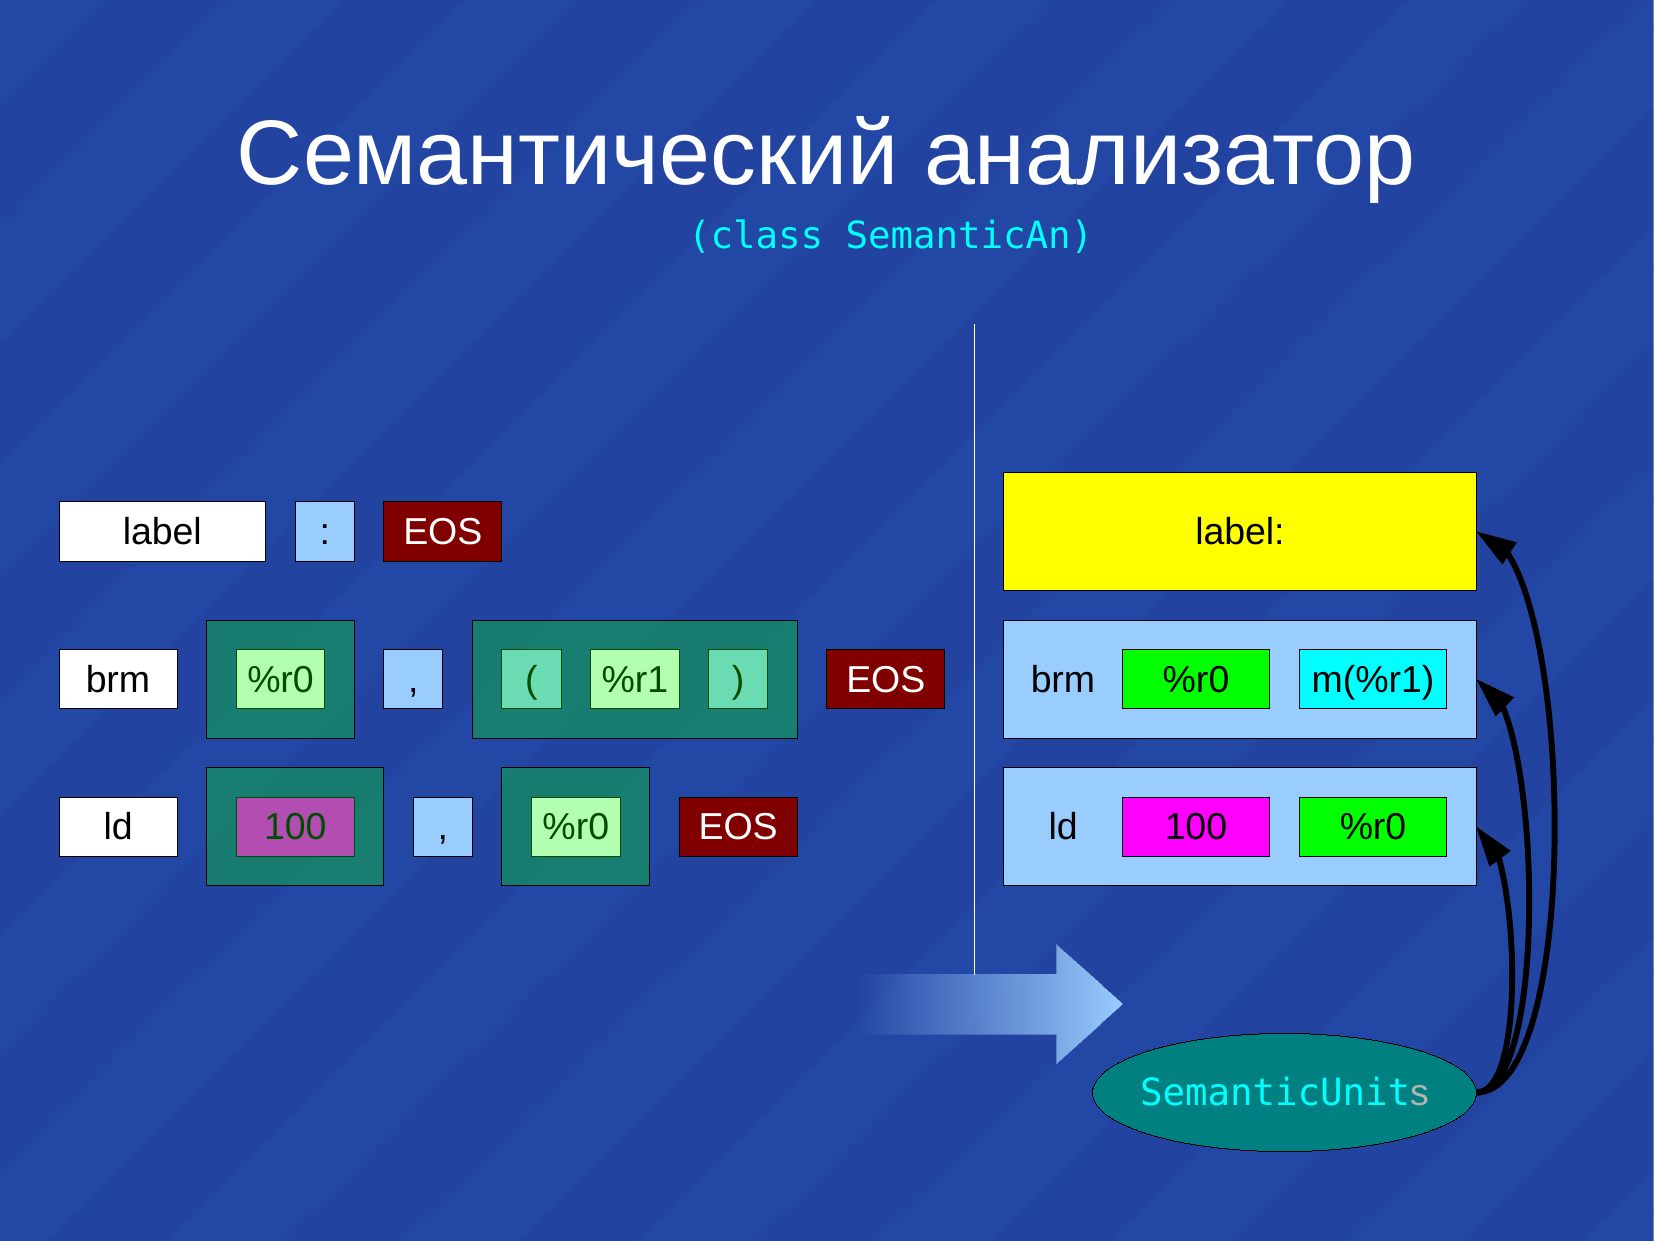

# Семантический анализатор
(class SemanticAn)
label:
label
:
EOS
brm
%r0
,
(
%r1
)
EOS
brm
%r0
m(%r1)
ld
100
,
%r0
EOS
ld
100
%r0
SemanticUnits